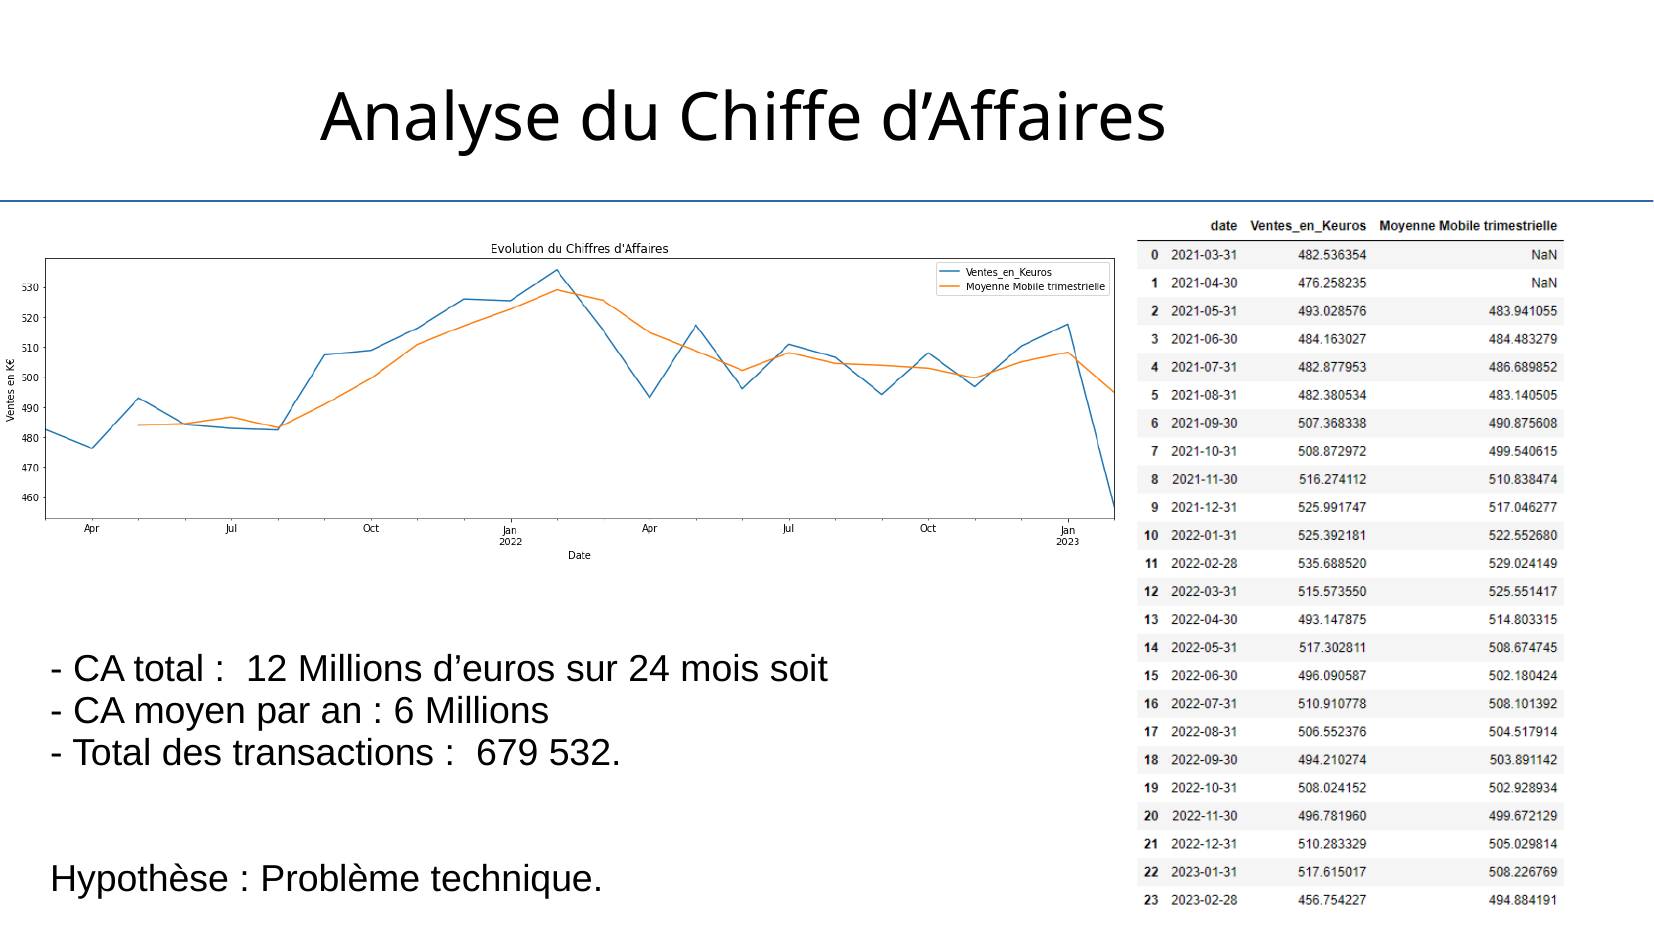

# Analyse du Chiffe d’Affaires
- CA total : 12 Millions d’euros sur 24 mois soit
- CA moyen par an : 6 Millions
- Total des transactions : 679 532.
Hypothèse : Problème technique.